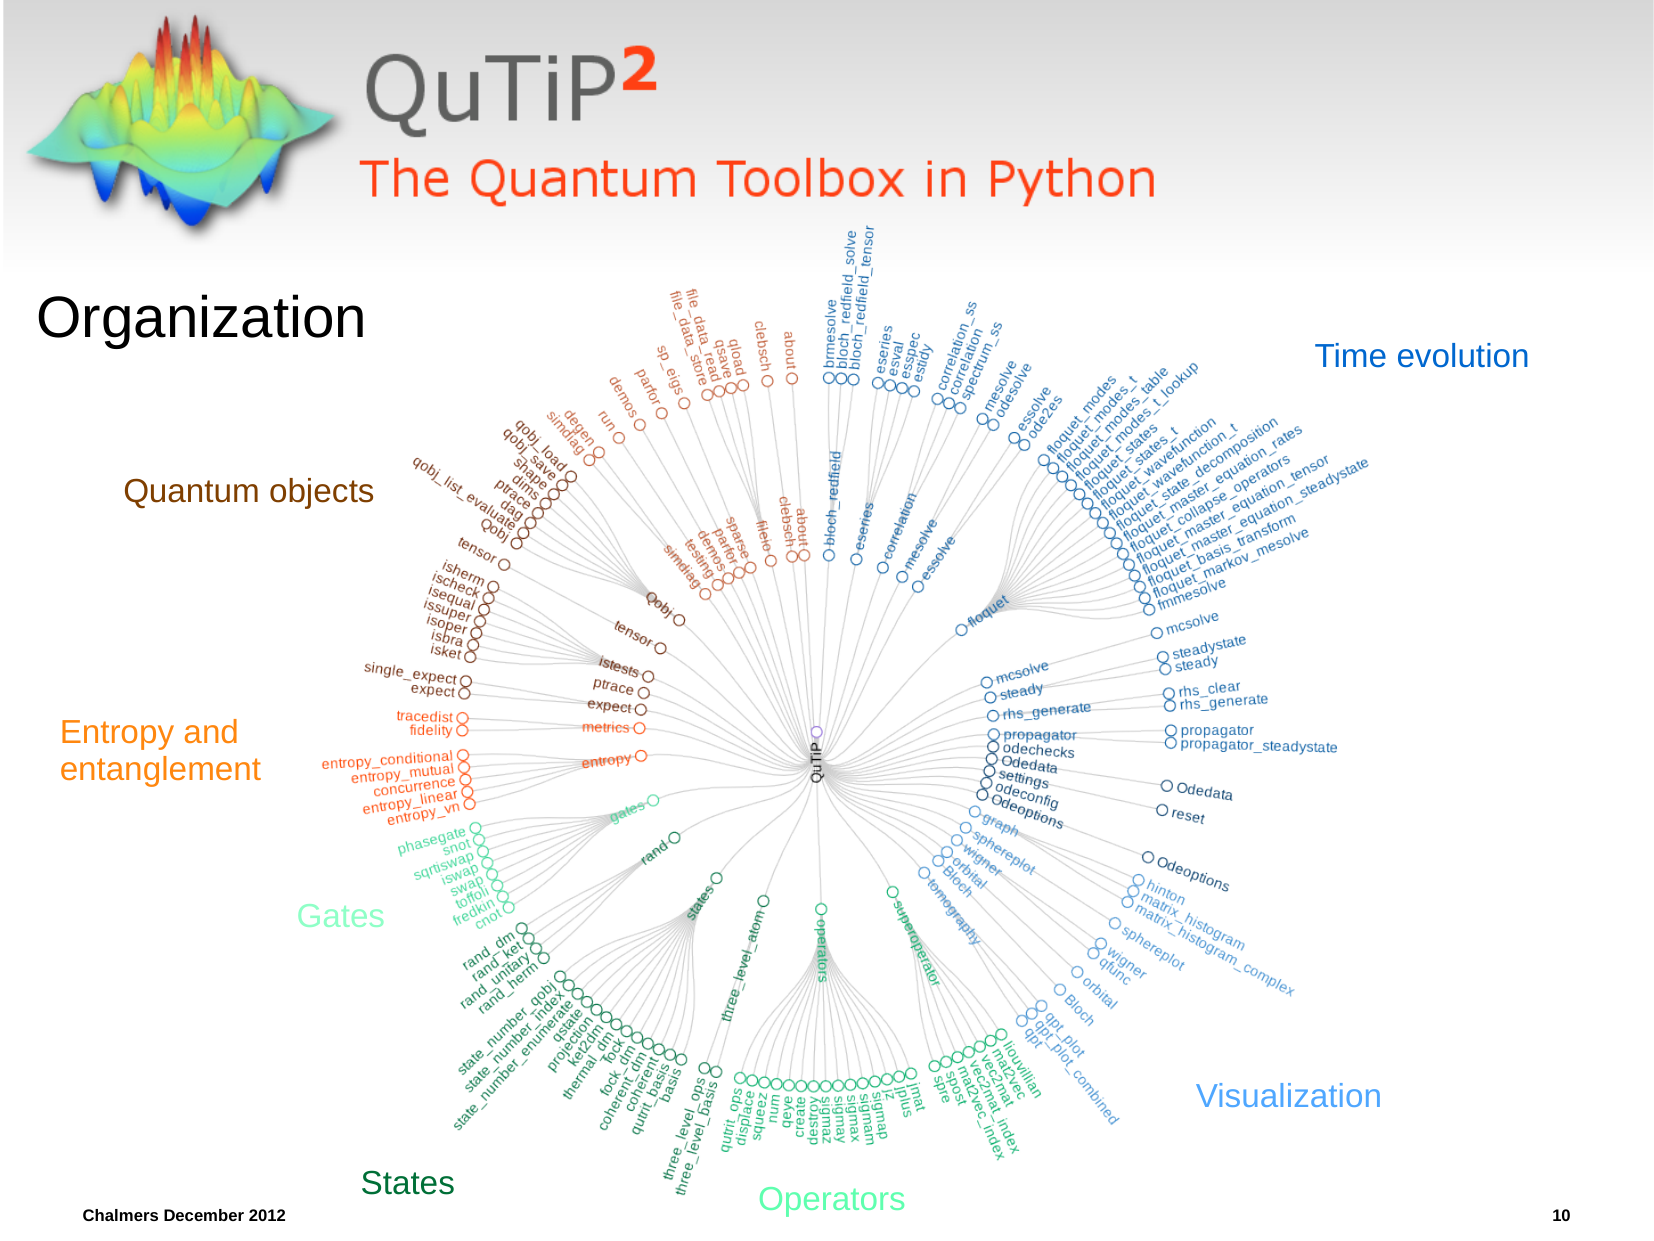

# Organization
Time evolution
Quantum objects
Entropy and
entanglement
Gates
Visualization
States
Operators
10